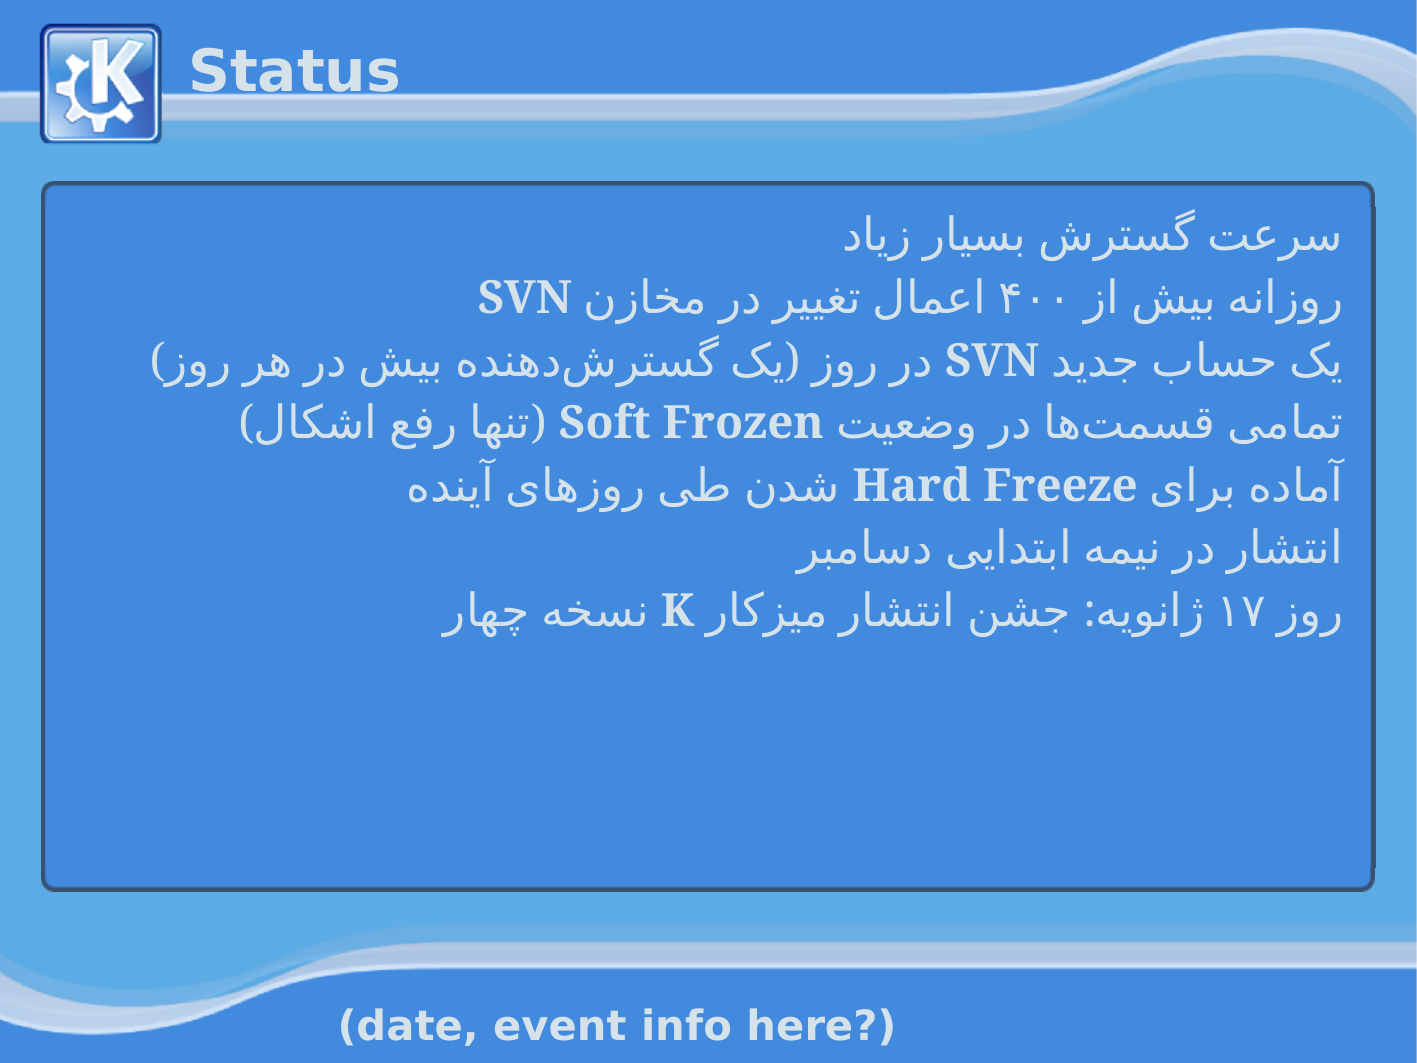

Status
سرعت گسترش بسیار زیاد
روزانه بیش از ۴۰۰ اعمال تغییر در مخازن SVN
یک حساب جدید SVN در روز (یک گسترش‌دهنده بیش در هر روز)
تمامی قسمت‌ها در وضعیت Soft Frozen (تنها رفع اشکال)
آماده برای Hard Freeze شدن طی روز‌های آینده
انتشار در نیمه ابتدایی دسامبر
روز ۱۷ ژانویه: جشن انتشار میزکار K نسخه چهار